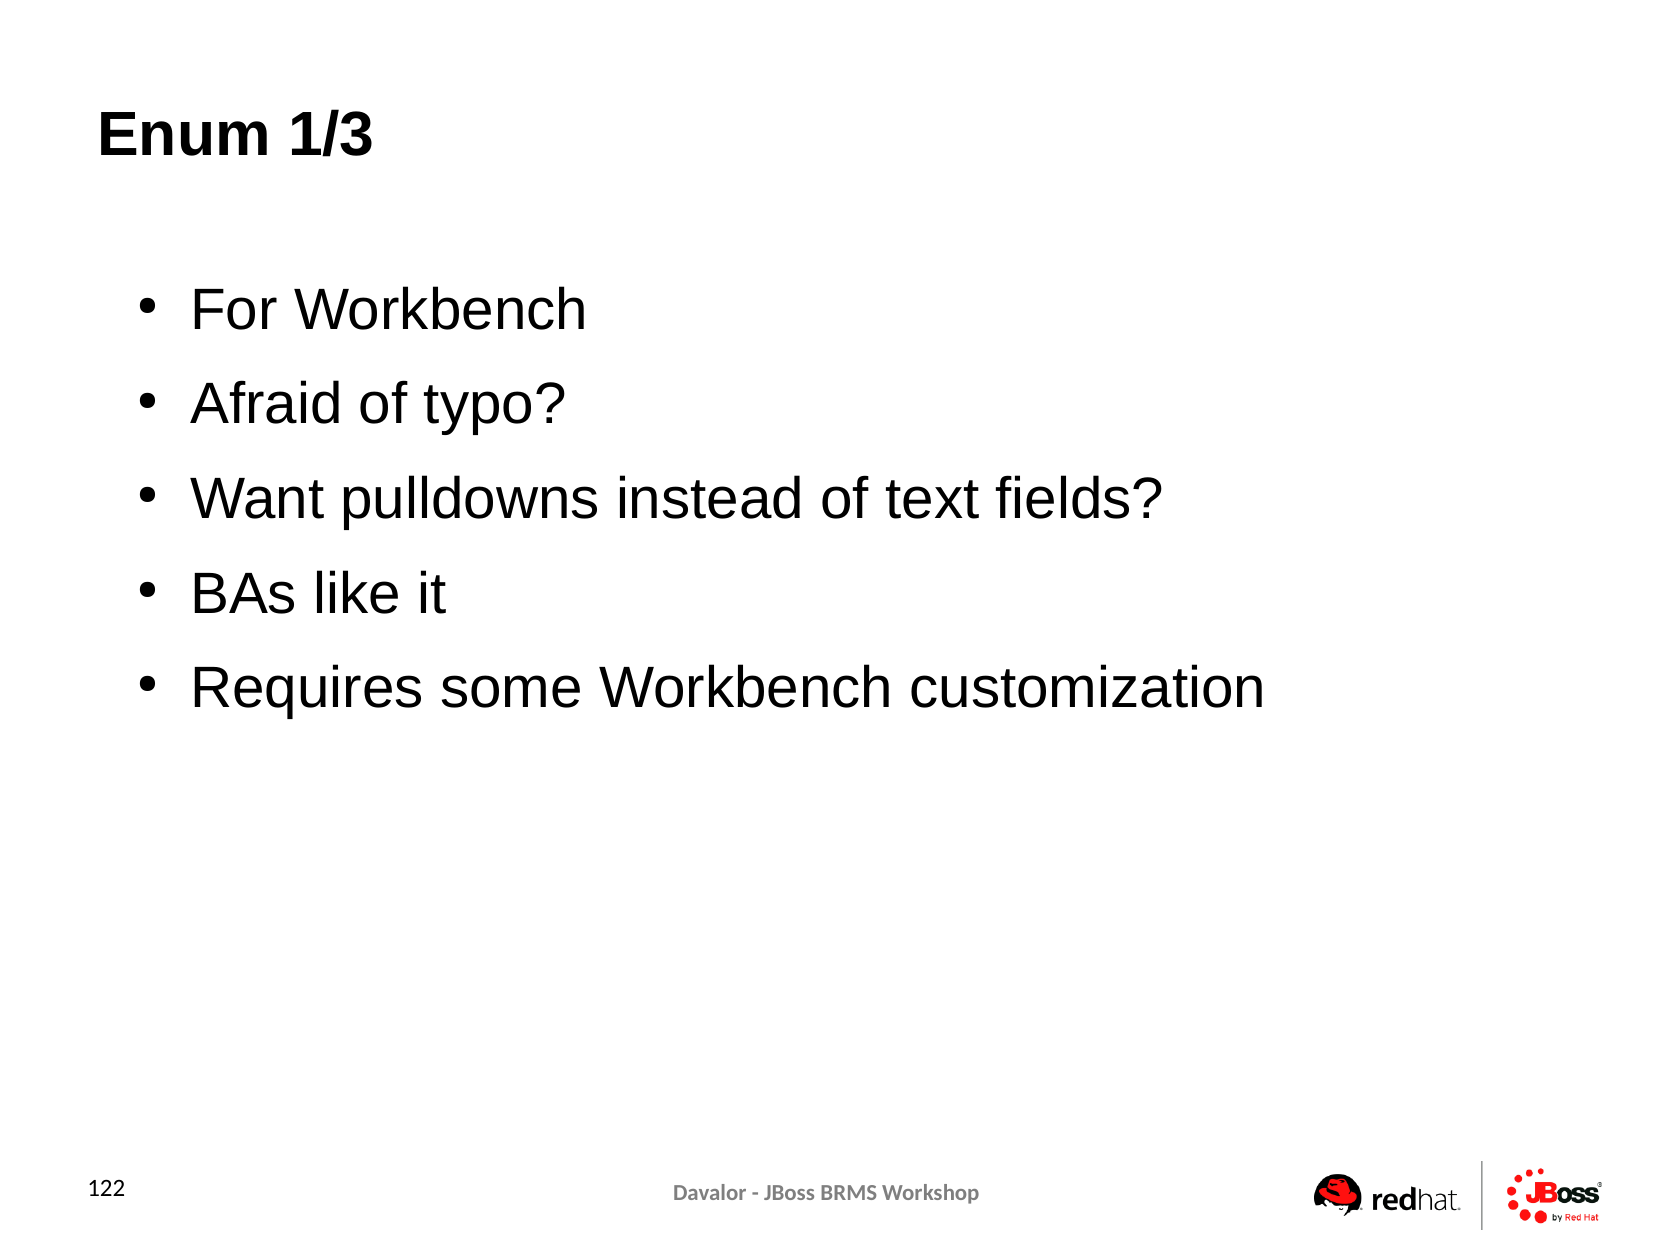

# Enum 1/3
For Workbench
Afraid of typo?
Want pulldowns instead of text fields?
BAs like it
Requires some Workbench customization